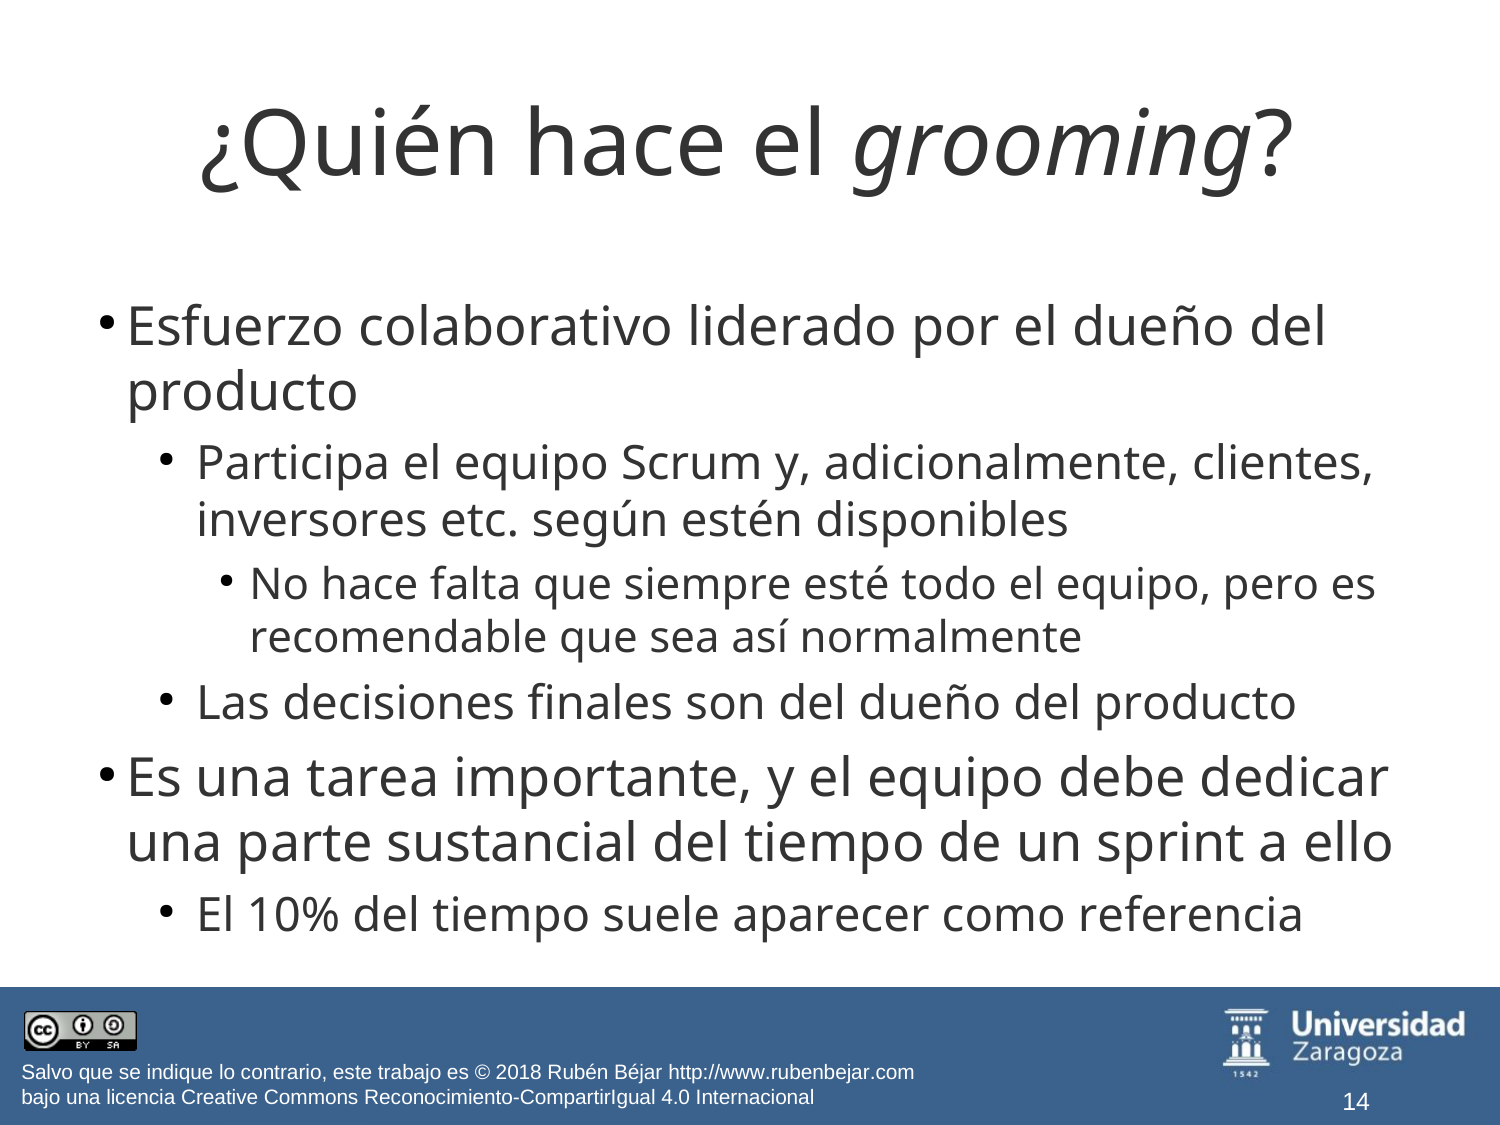

# ¿Quién hace el grooming?
Esfuerzo colaborativo liderado por el dueño del producto
Participa el equipo Scrum y, adicionalmente, clientes, inversores etc. según estén disponibles
No hace falta que siempre esté todo el equipo, pero es recomendable que sea así normalmente
Las decisiones finales son del dueño del producto
Es una tarea importante, y el equipo debe dedicar una parte sustancial del tiempo de un sprint a ello
El 10% del tiempo suele aparecer como referencia